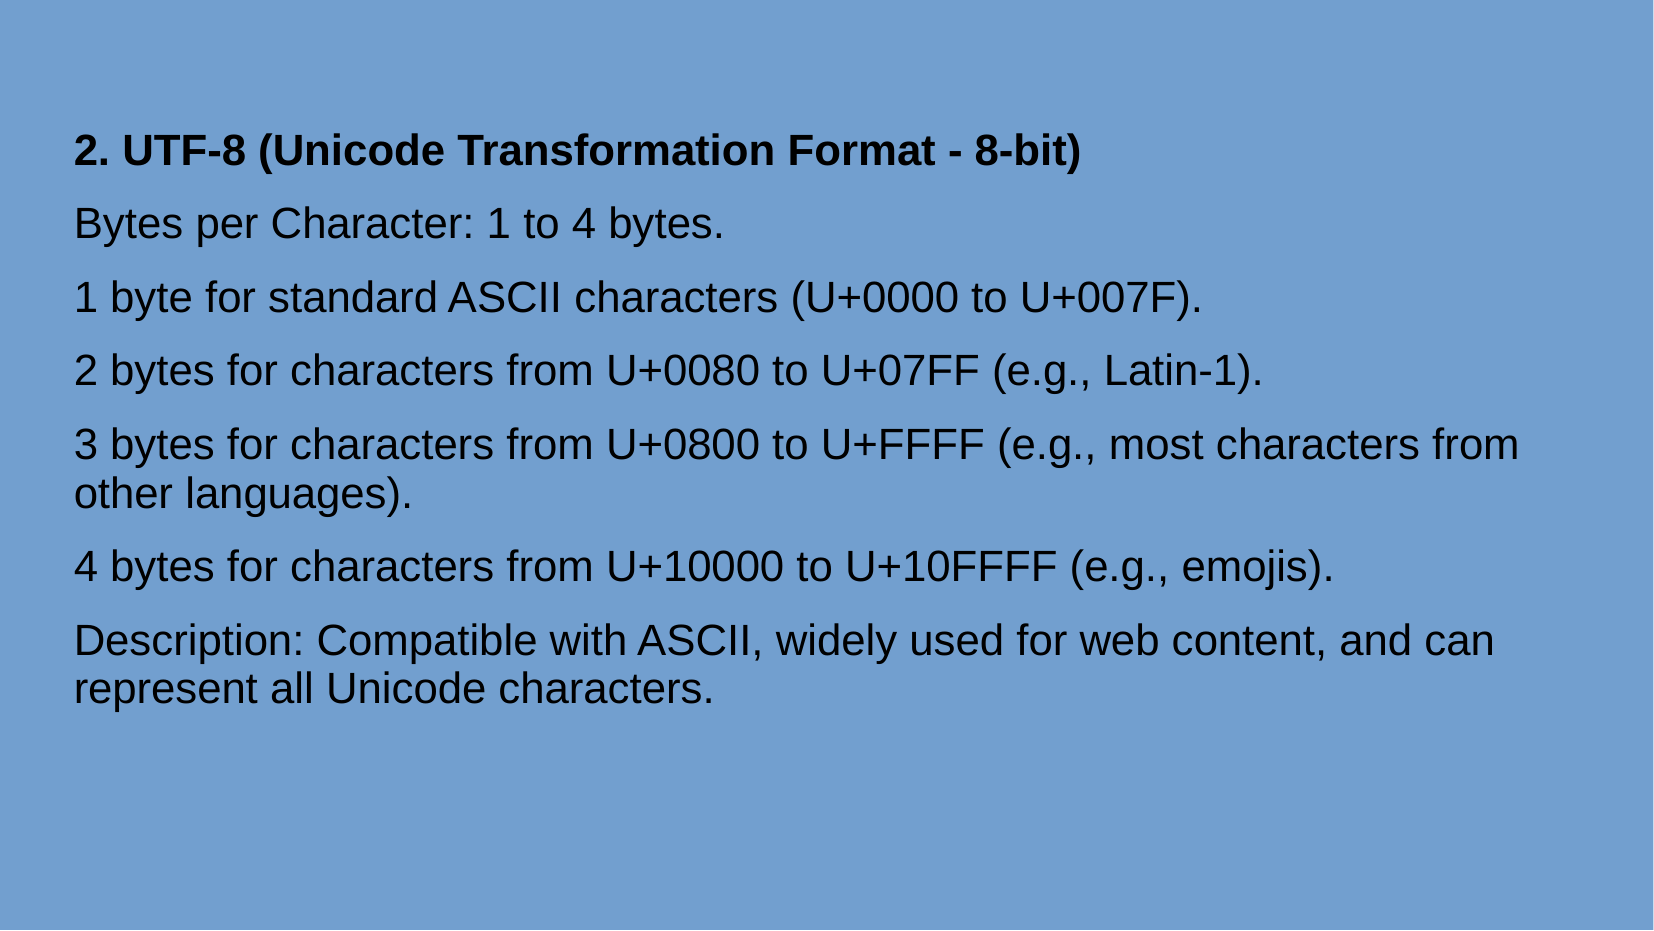

2. UTF-8 (Unicode Transformation Format - 8-bit)
Bytes per Character: 1 to 4 bytes.
1 byte for standard ASCII characters (U+0000 to U+007F).
2 bytes for characters from U+0080 to U+07FF (e.g., Latin-1).
3 bytes for characters from U+0800 to U+FFFF (e.g., most characters from other languages).
4 bytes for characters from U+10000 to U+10FFFF (e.g., emojis).
Description: Compatible with ASCII, widely used for web content, and can represent all Unicode characters.